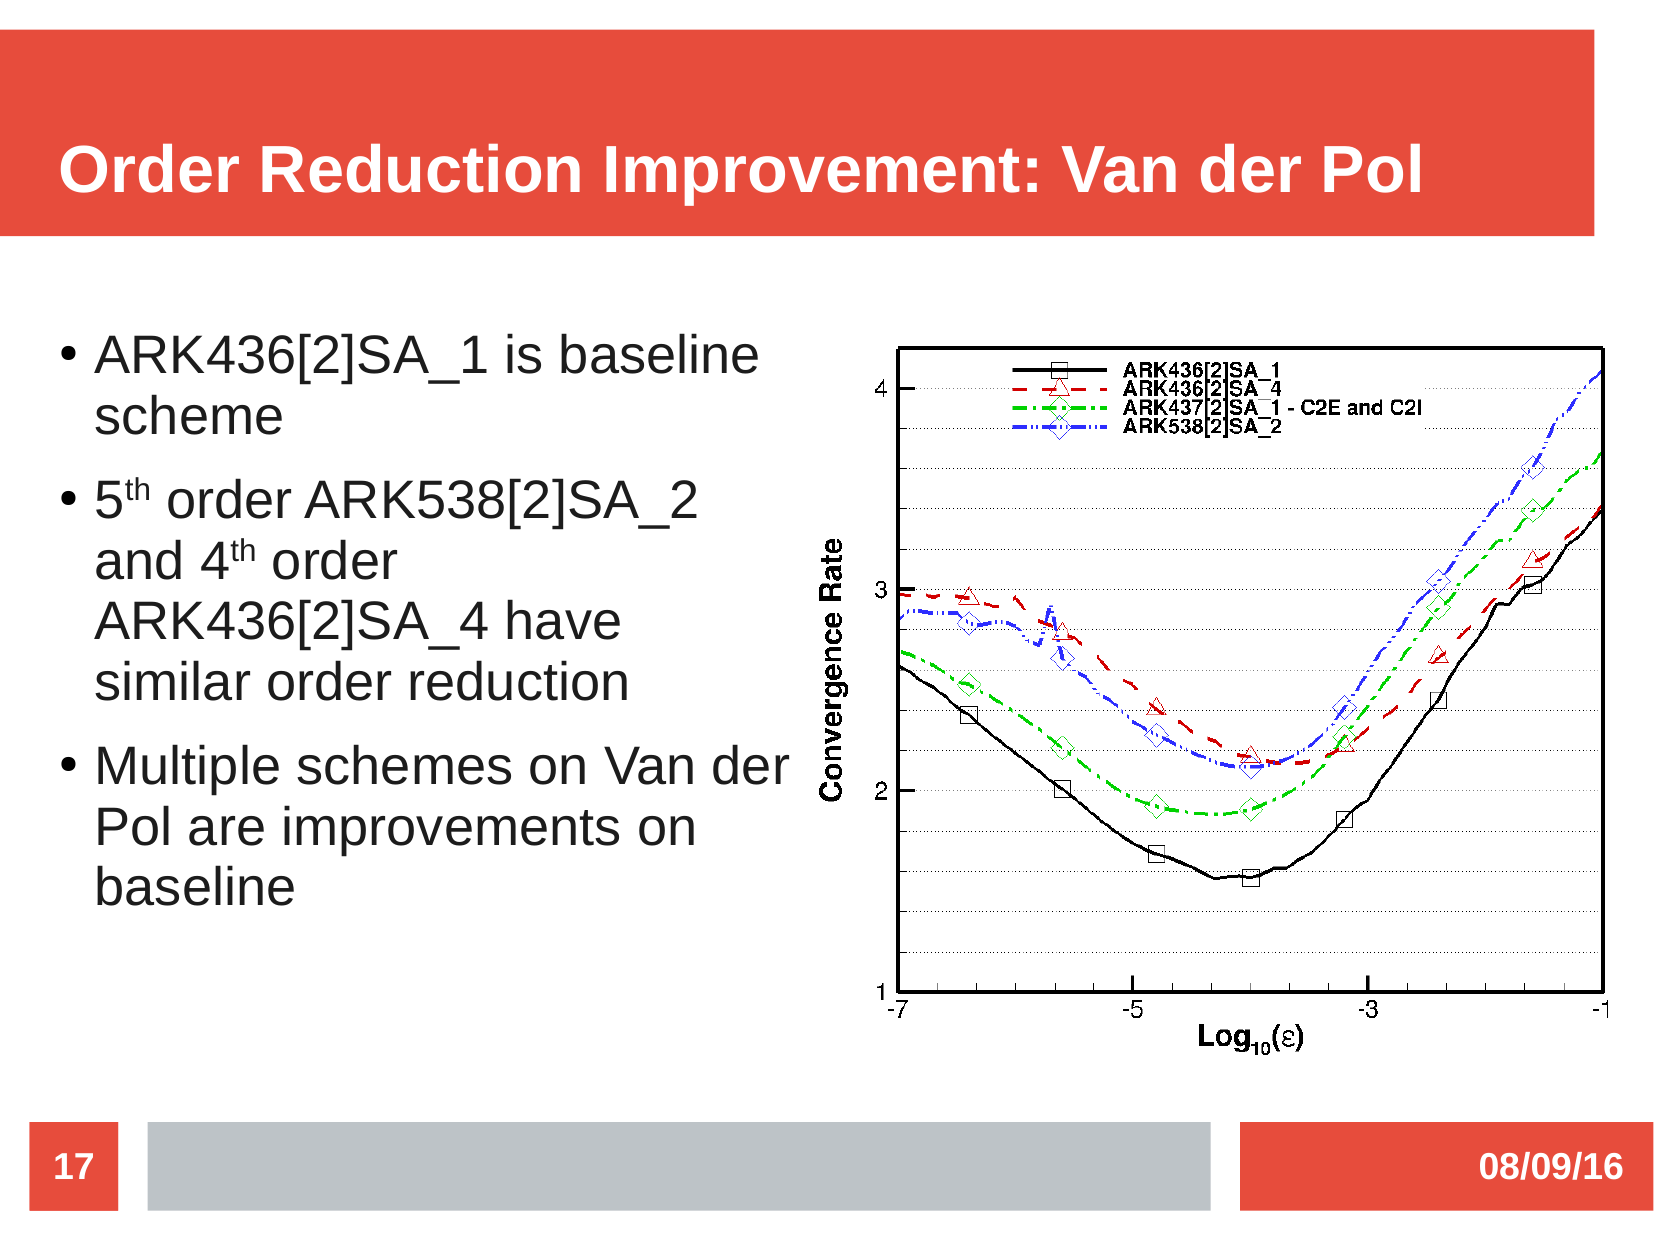

# Order Reduction Improvement: Van der Pol
ARK436[2]SA_1 is baseline scheme
5th order ARK538[2]SA_2 and 4th order ARK436[2]SA_4 have similar order reduction
Multiple schemes on Van der Pol are improvements on baseline
17
08/09/16